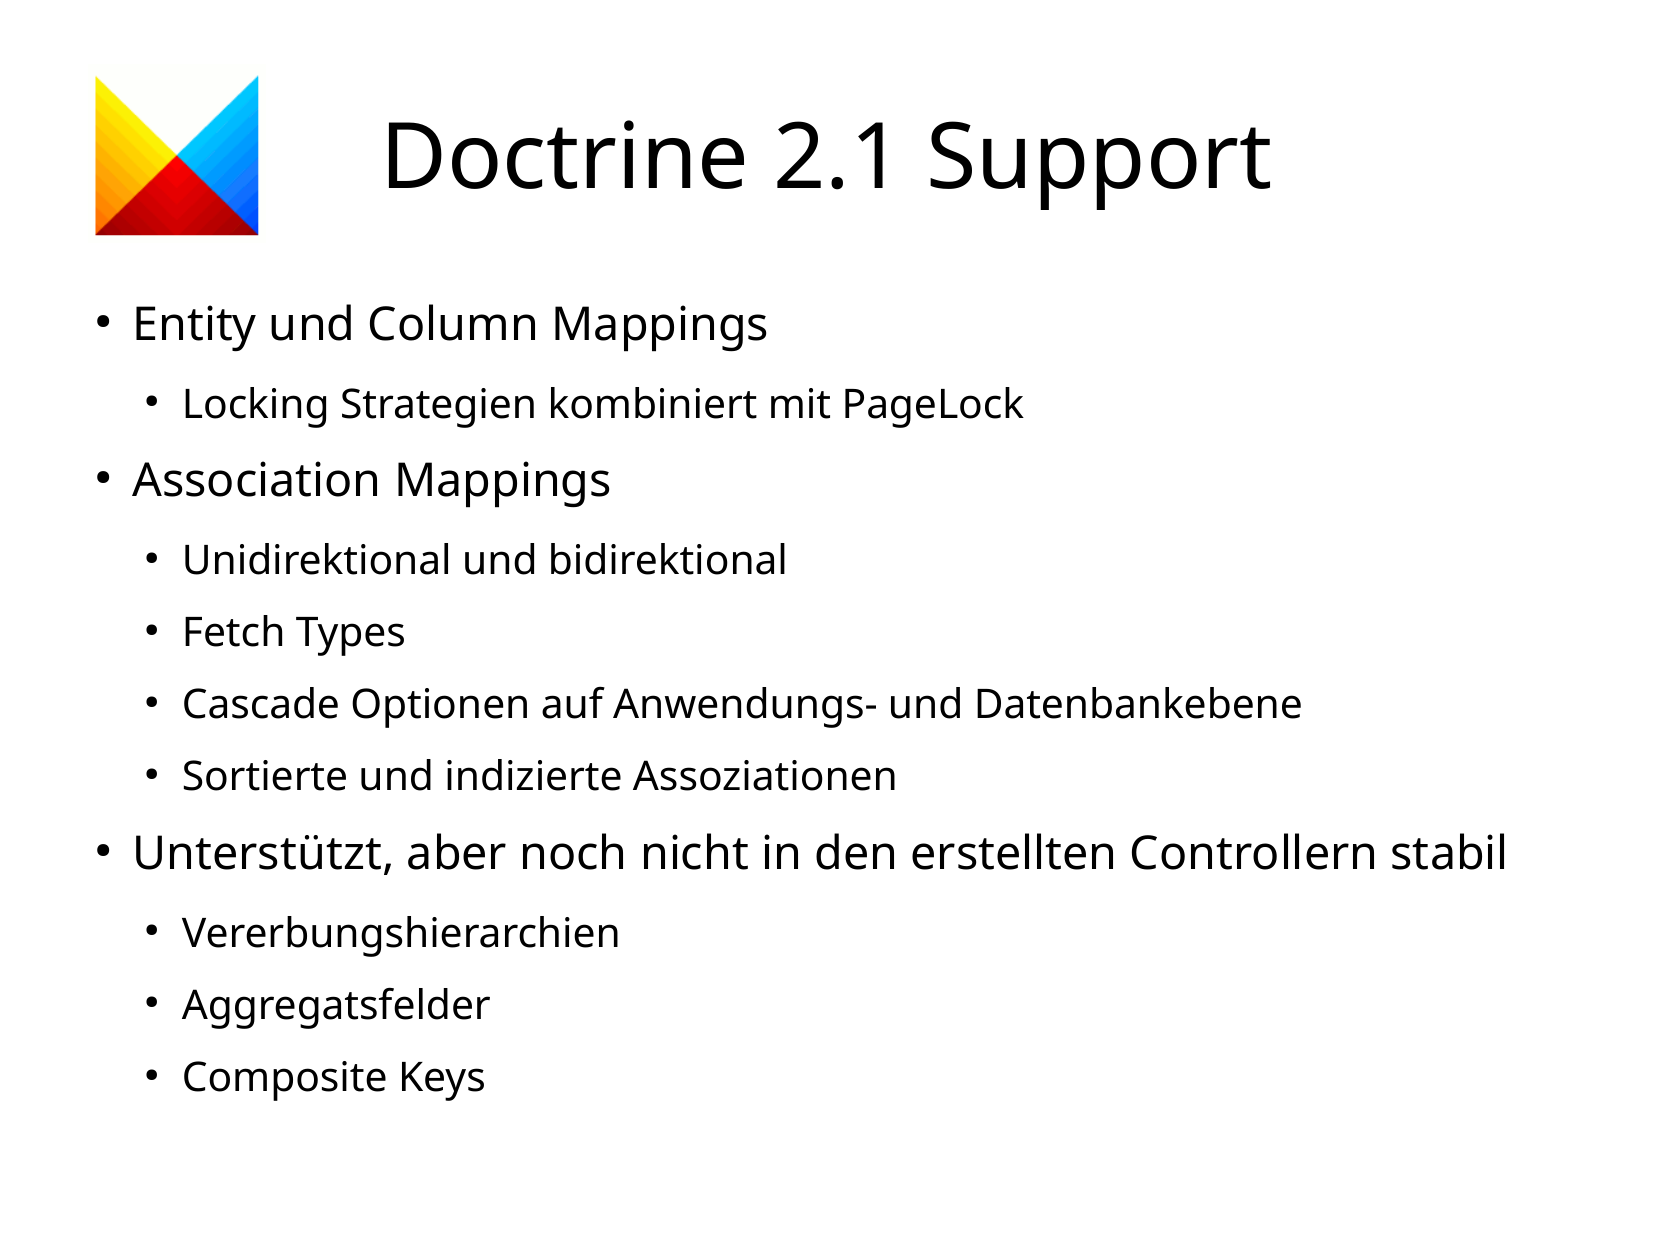

# Doctrine 2.1 Support
Entity und Column Mappings
Locking Strategien kombiniert mit PageLock
Association Mappings
Unidirektional und bidirektional
Fetch Types
Cascade Optionen auf Anwendungs- und Datenbankebene
Sortierte und indizierte Assoziationen
Unterstützt, aber noch nicht in den erstellten Controllern stabil
Vererbungshierarchien
Aggregatsfelder
Composite Keys